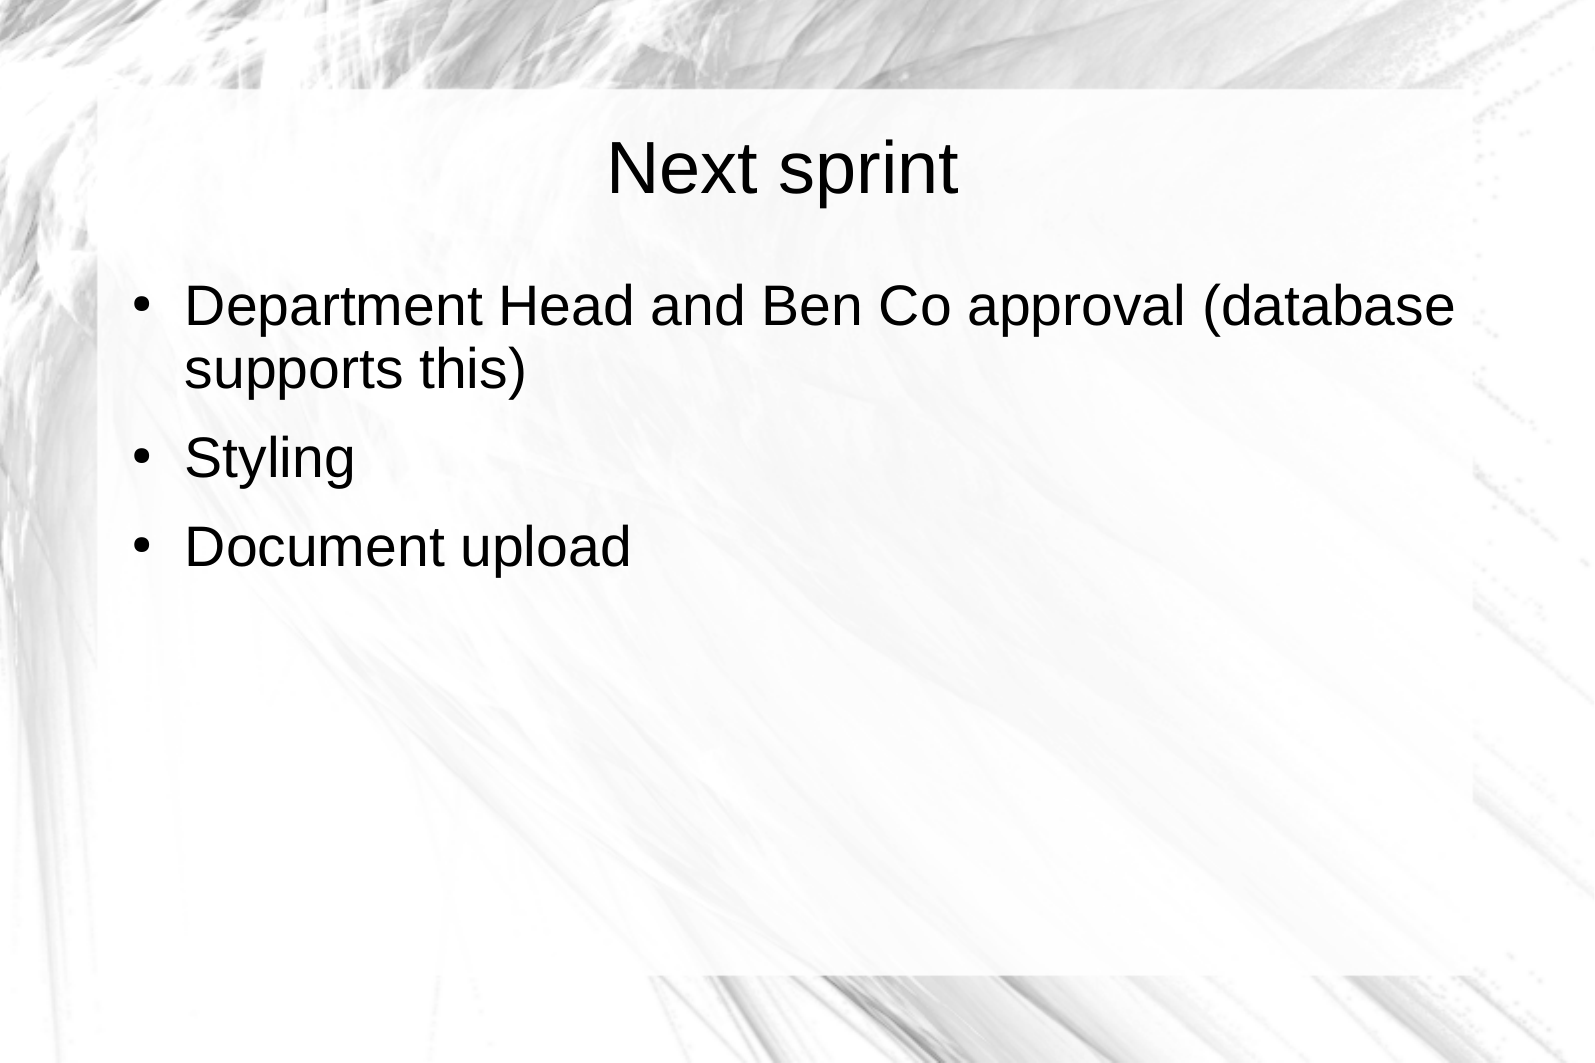

# Next sprint
Department Head and Ben Co approval (database supports this)
Styling
Document upload